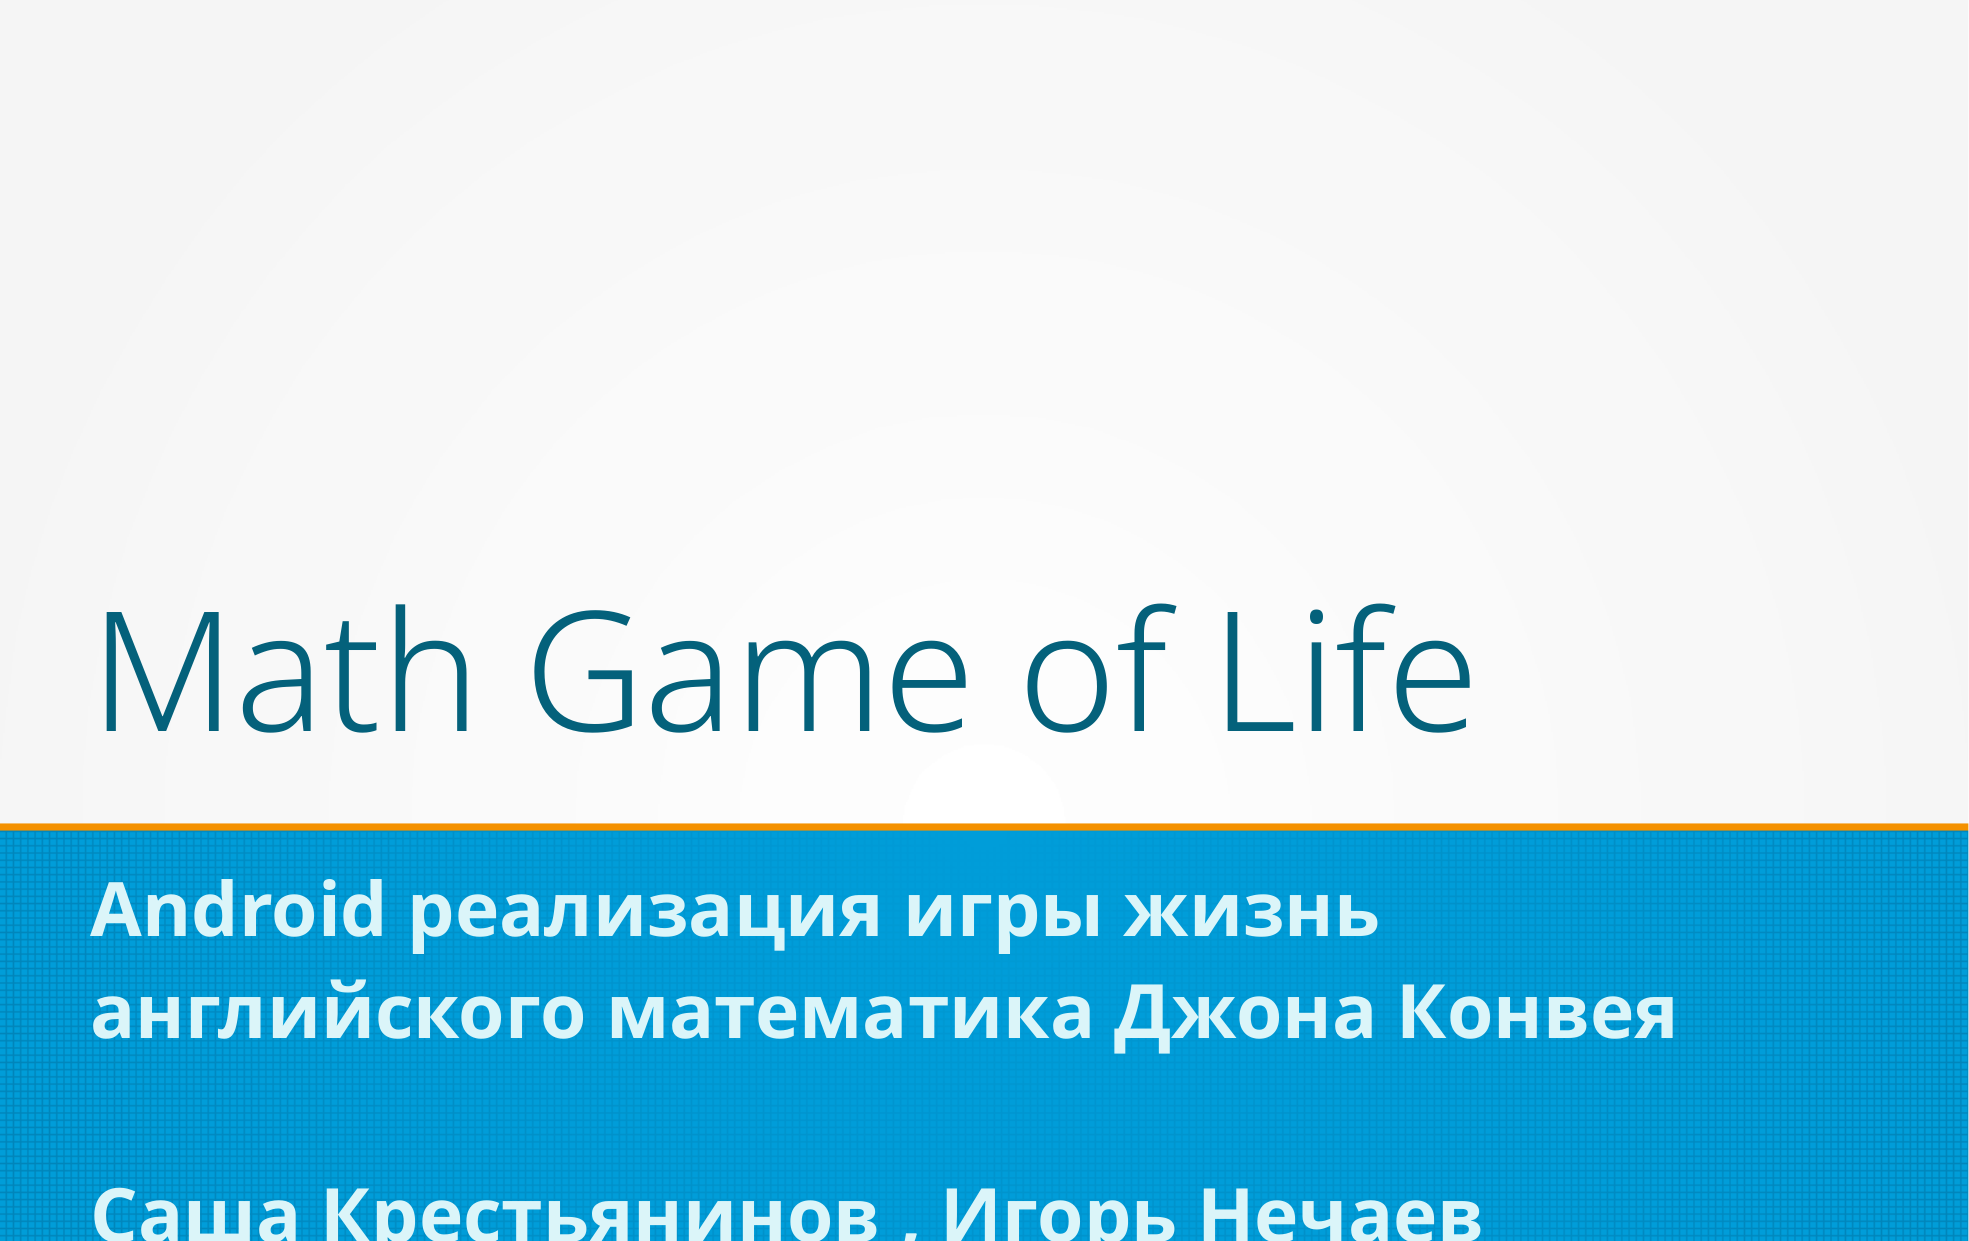

# Math Game of Life
Android реализация игры жизнь английского математика Джона Конвея
Саша Крестьянинов , Игорь Нечаев